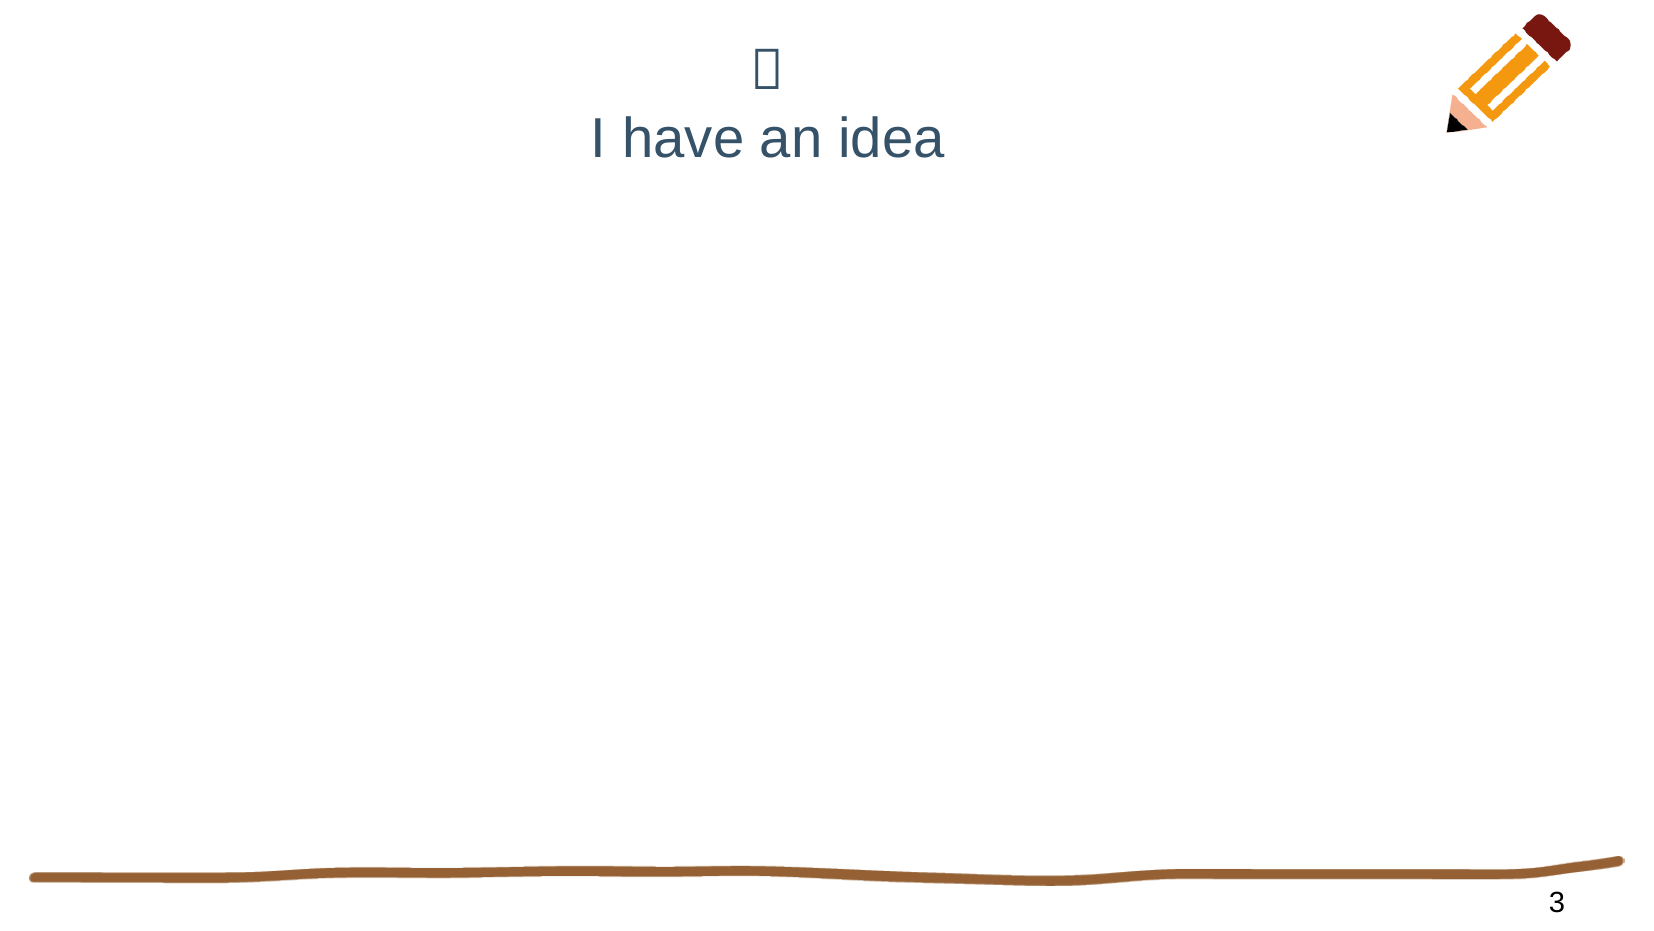

# 💡 I have an idea
3